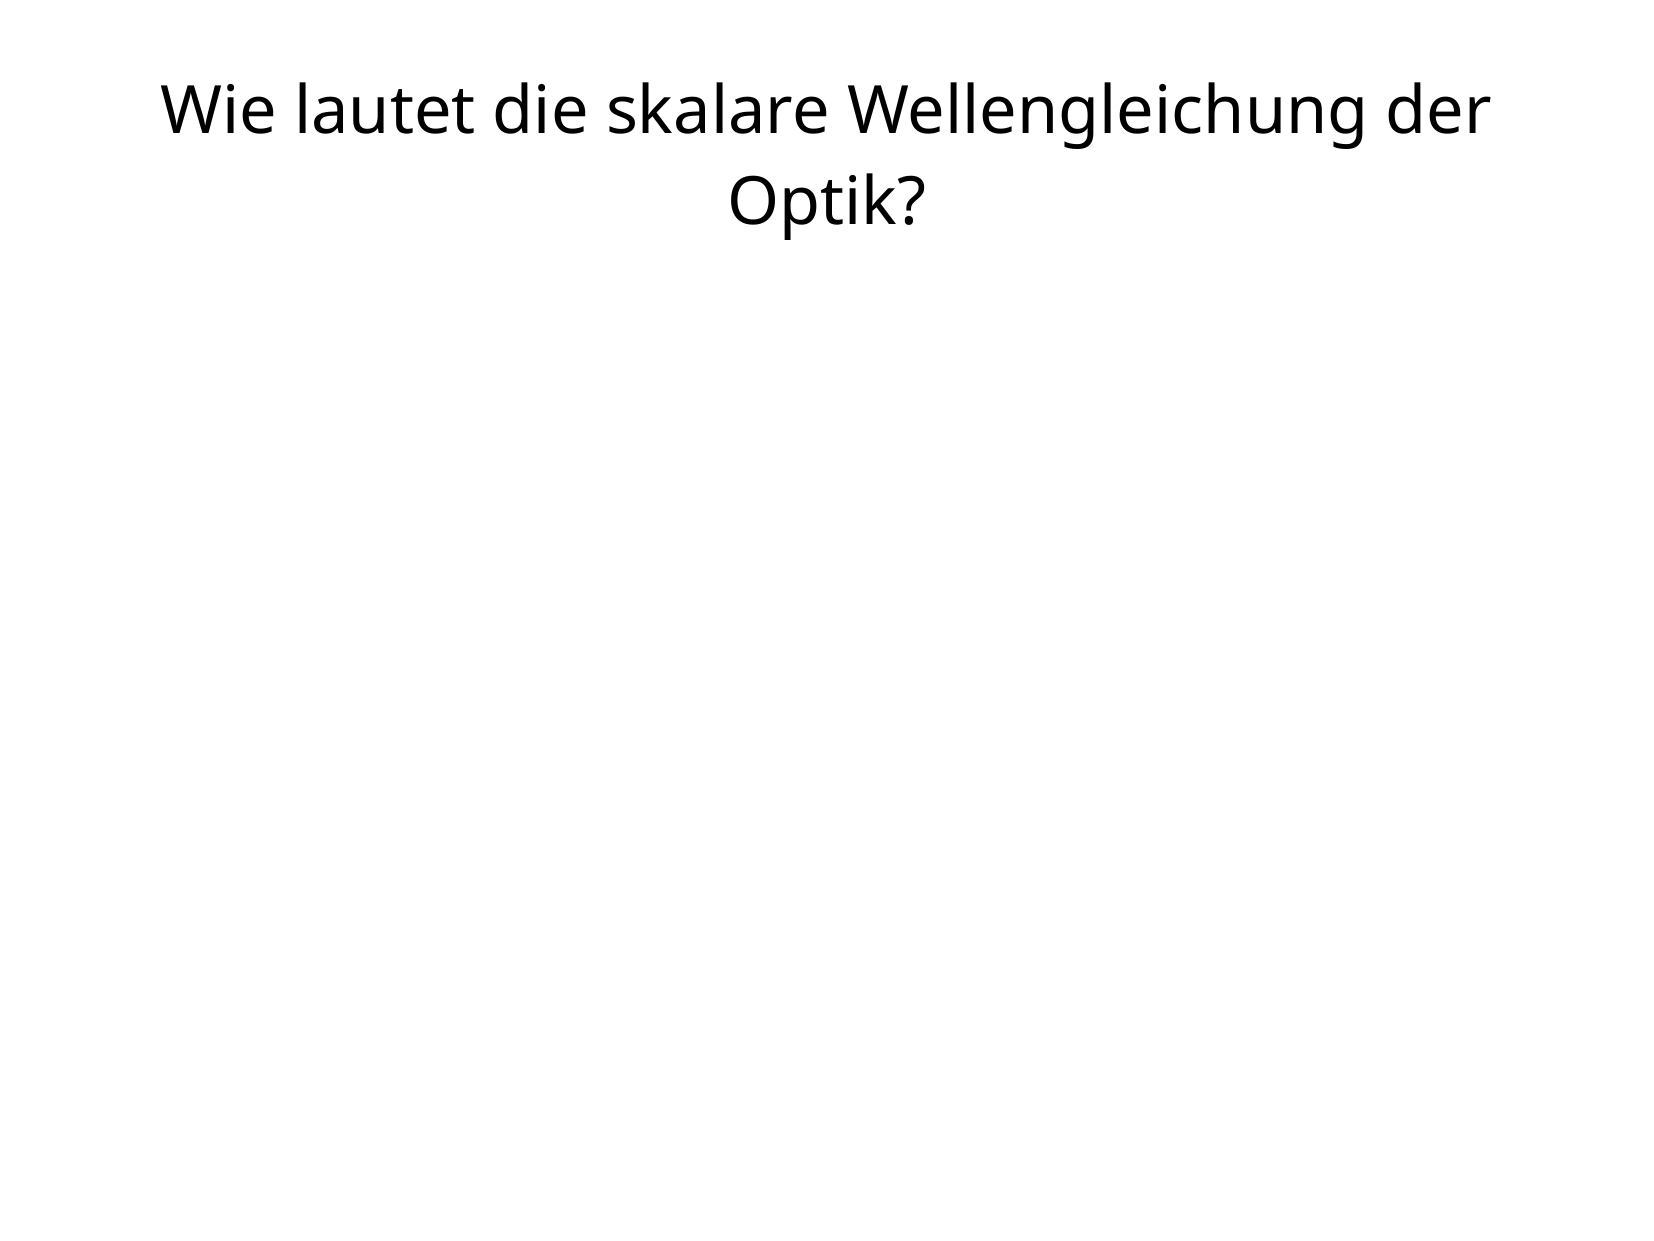

# Wie lautet die skalare Wellengleichung der Optik?